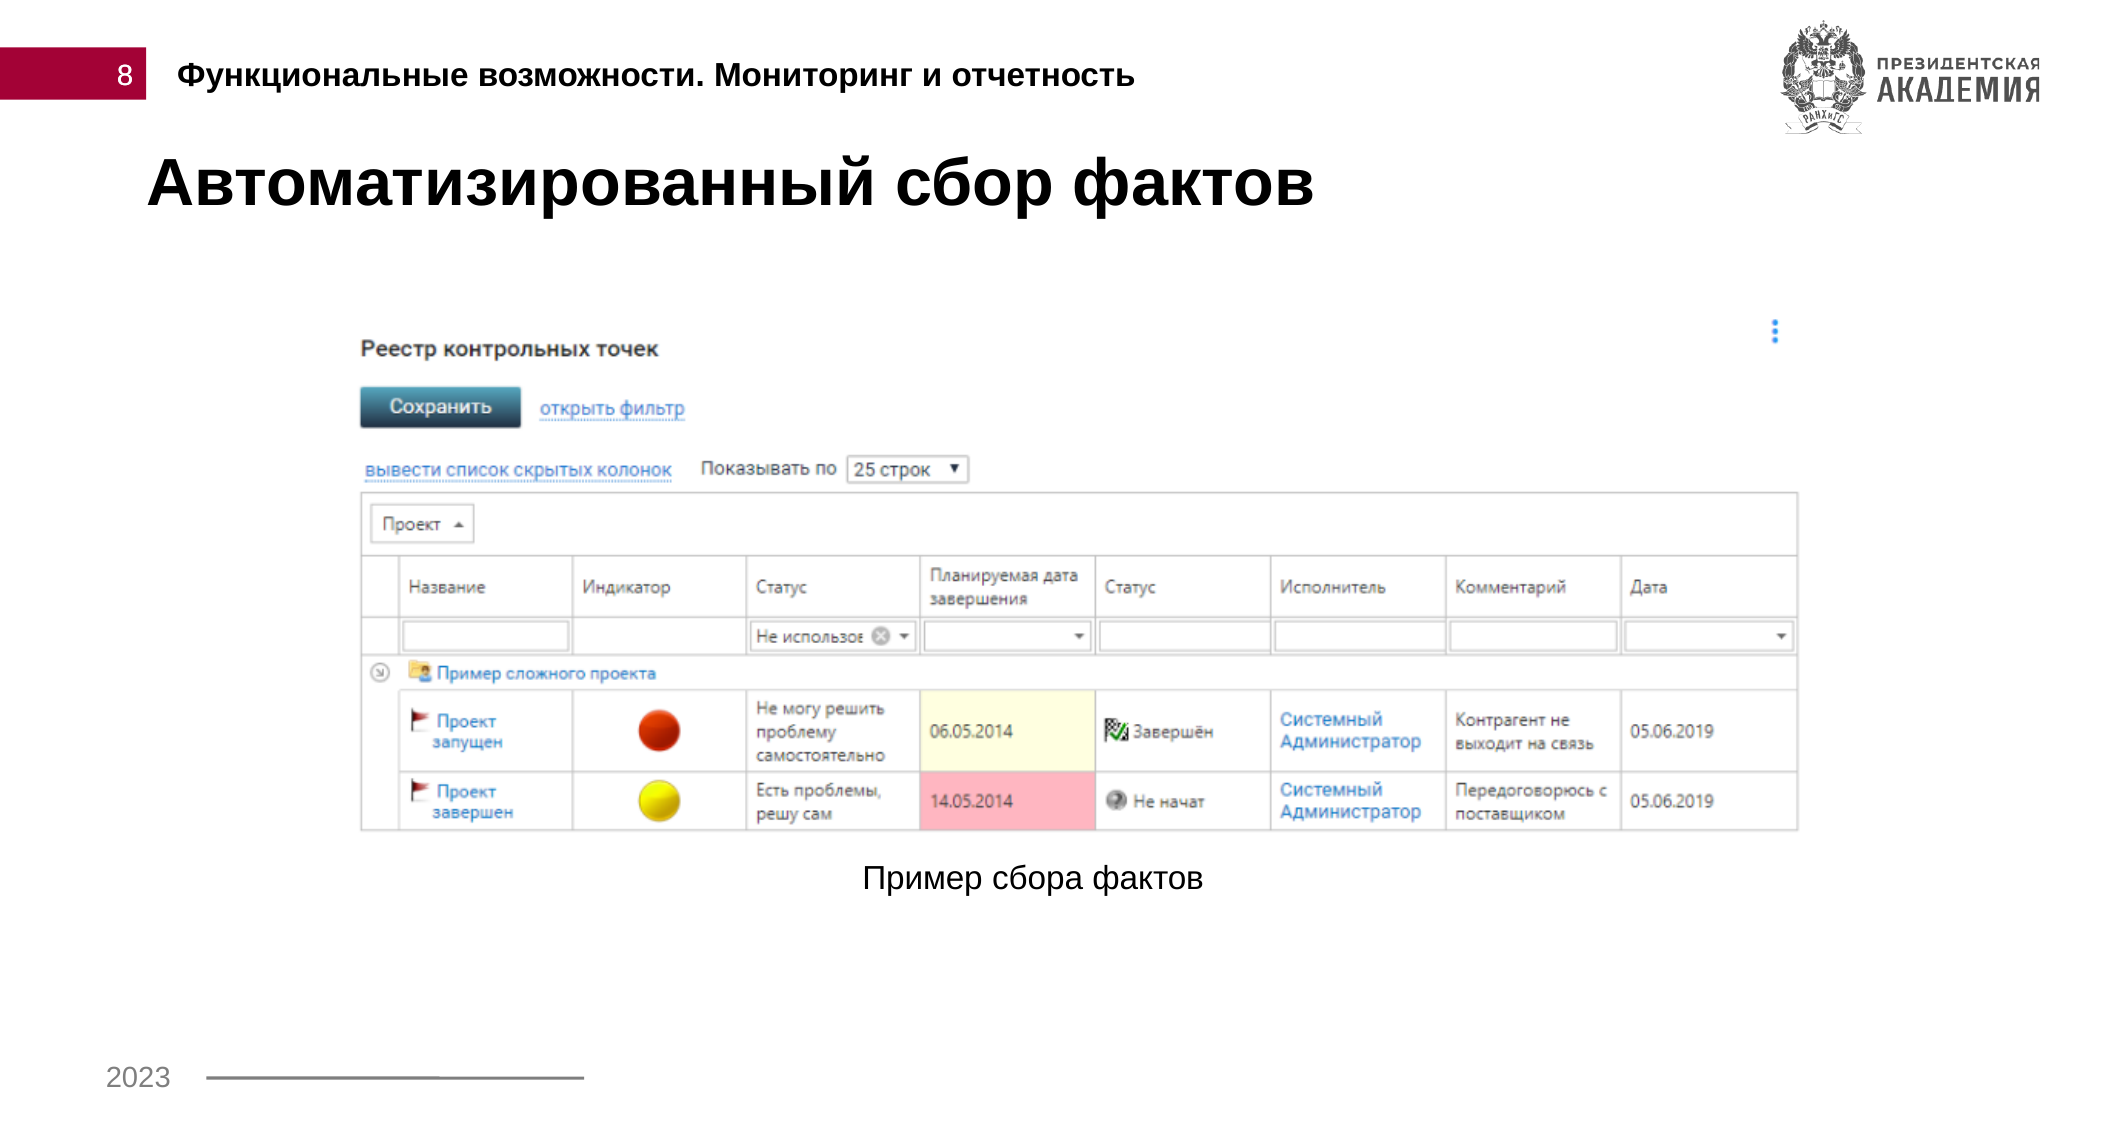

Функциональные возможности. Мониторинг и отчетность
# Автоматизированный сбор фактов
Пример сбора фактов